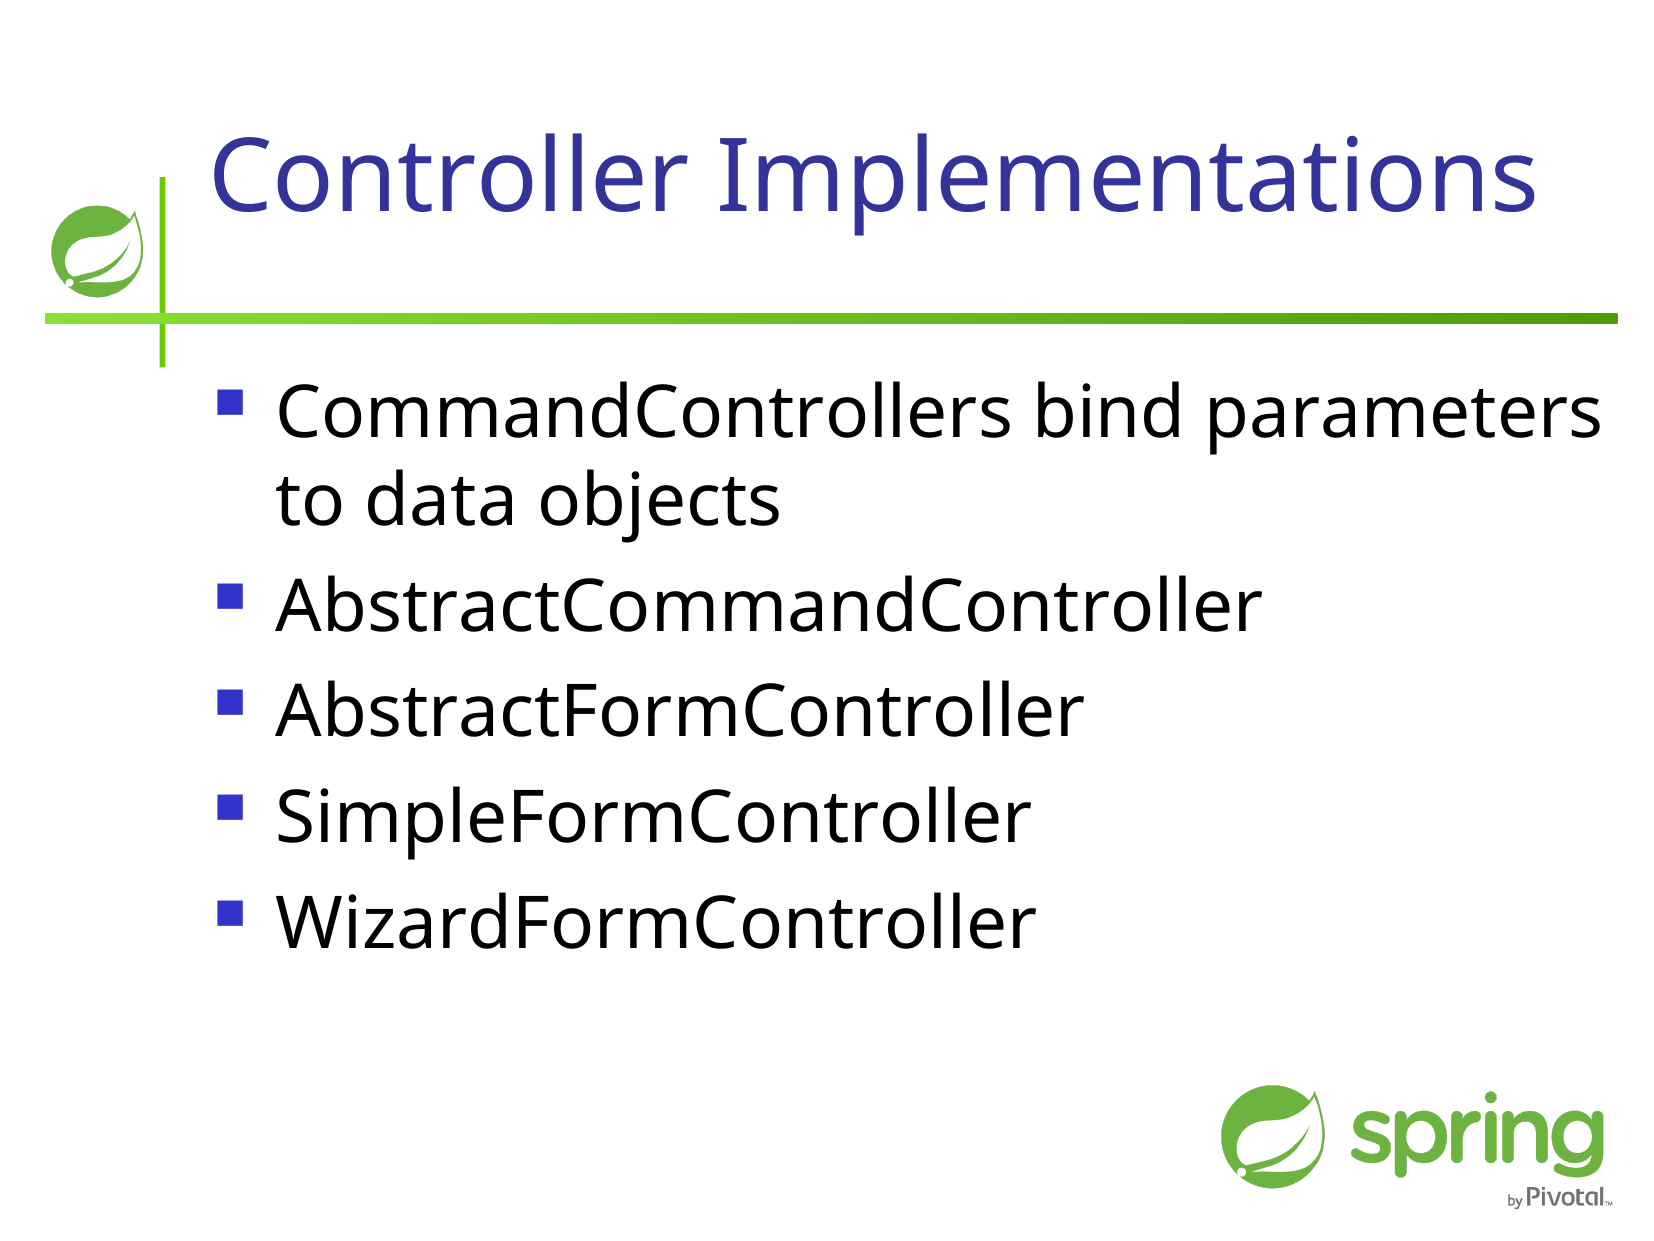

# Controller Implementations
CommandControllers bind parameters to data objects
AbstractCommandController
AbstractFormController
SimpleFormController
WizardFormController